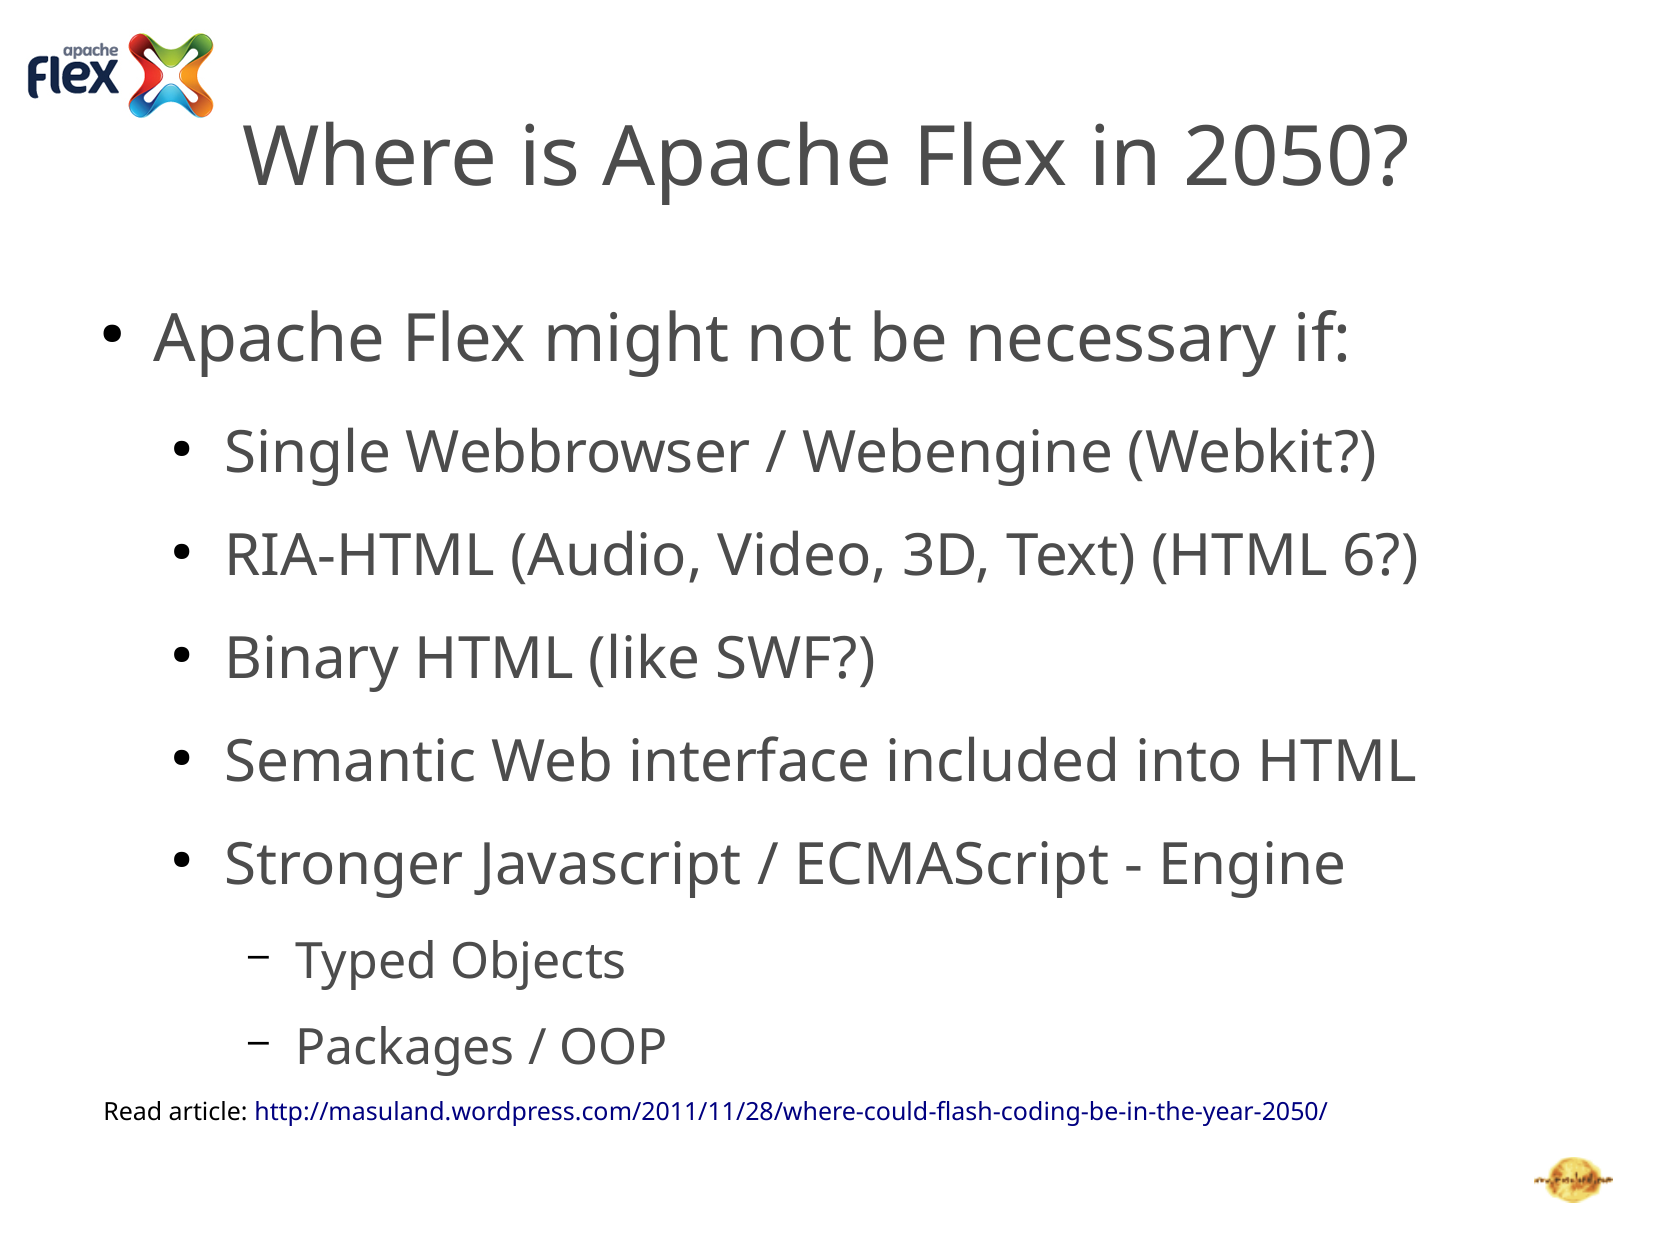

# Where is Apache Flex in 2050?
Apache Flex might not be necessary if:
Single Webbrowser / Webengine (Webkit?)
RIA-HTML (Audio, Video, 3D, Text) (HTML 6?)
Binary HTML (like SWF?)
Semantic Web interface included into HTML
Stronger Javascript / ECMAScript - Engine
Typed Objects
Packages / OOP
Read article: http://masuland.wordpress.com/2011/11/28/where-could-flash-coding-be-in-the-year-2050/